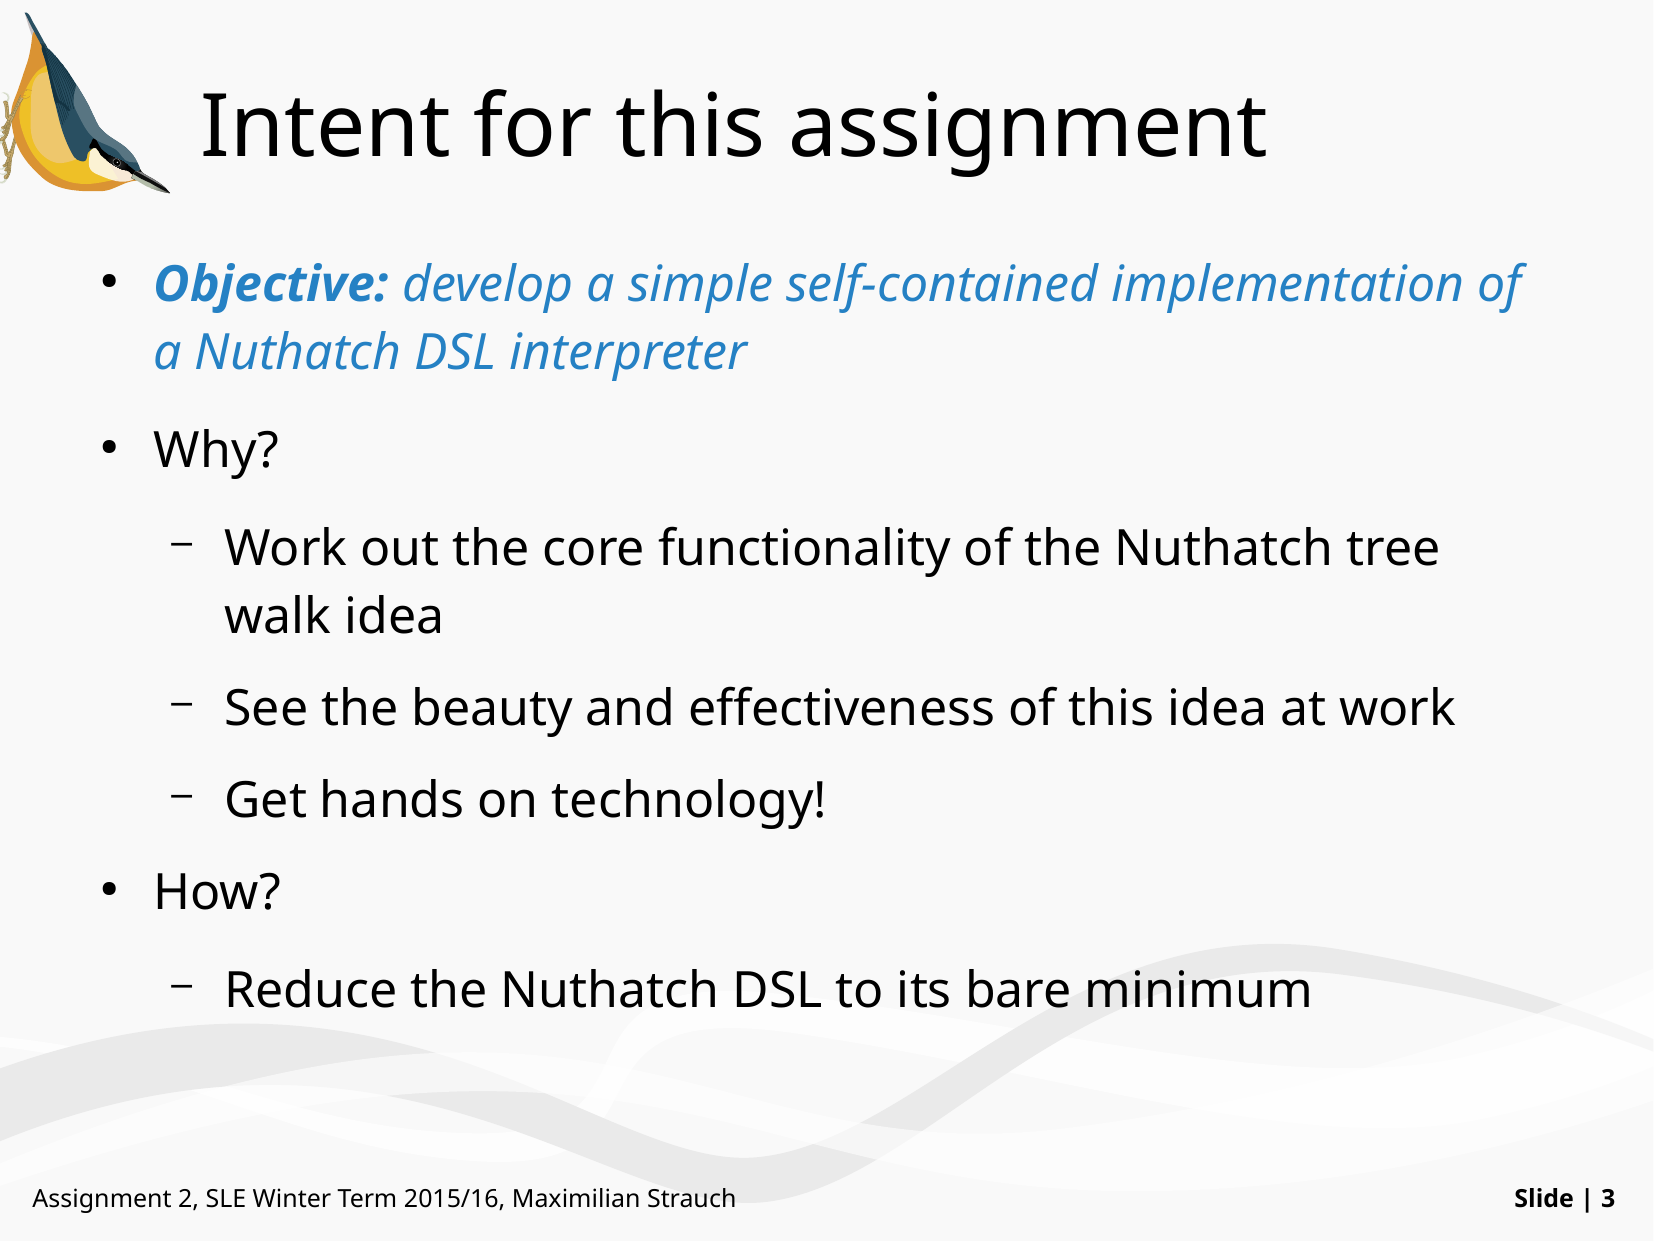

# Intent for this assignment
Objective: develop a simple self-contained implementation of a Nuthatch DSL interpreter
Why?
Work out the core functionality of the Nuthatch tree walk idea
See the beauty and effectiveness of this idea at work
Get hands on technology!
How?
Reduce the Nuthatch DSL to its bare minimum